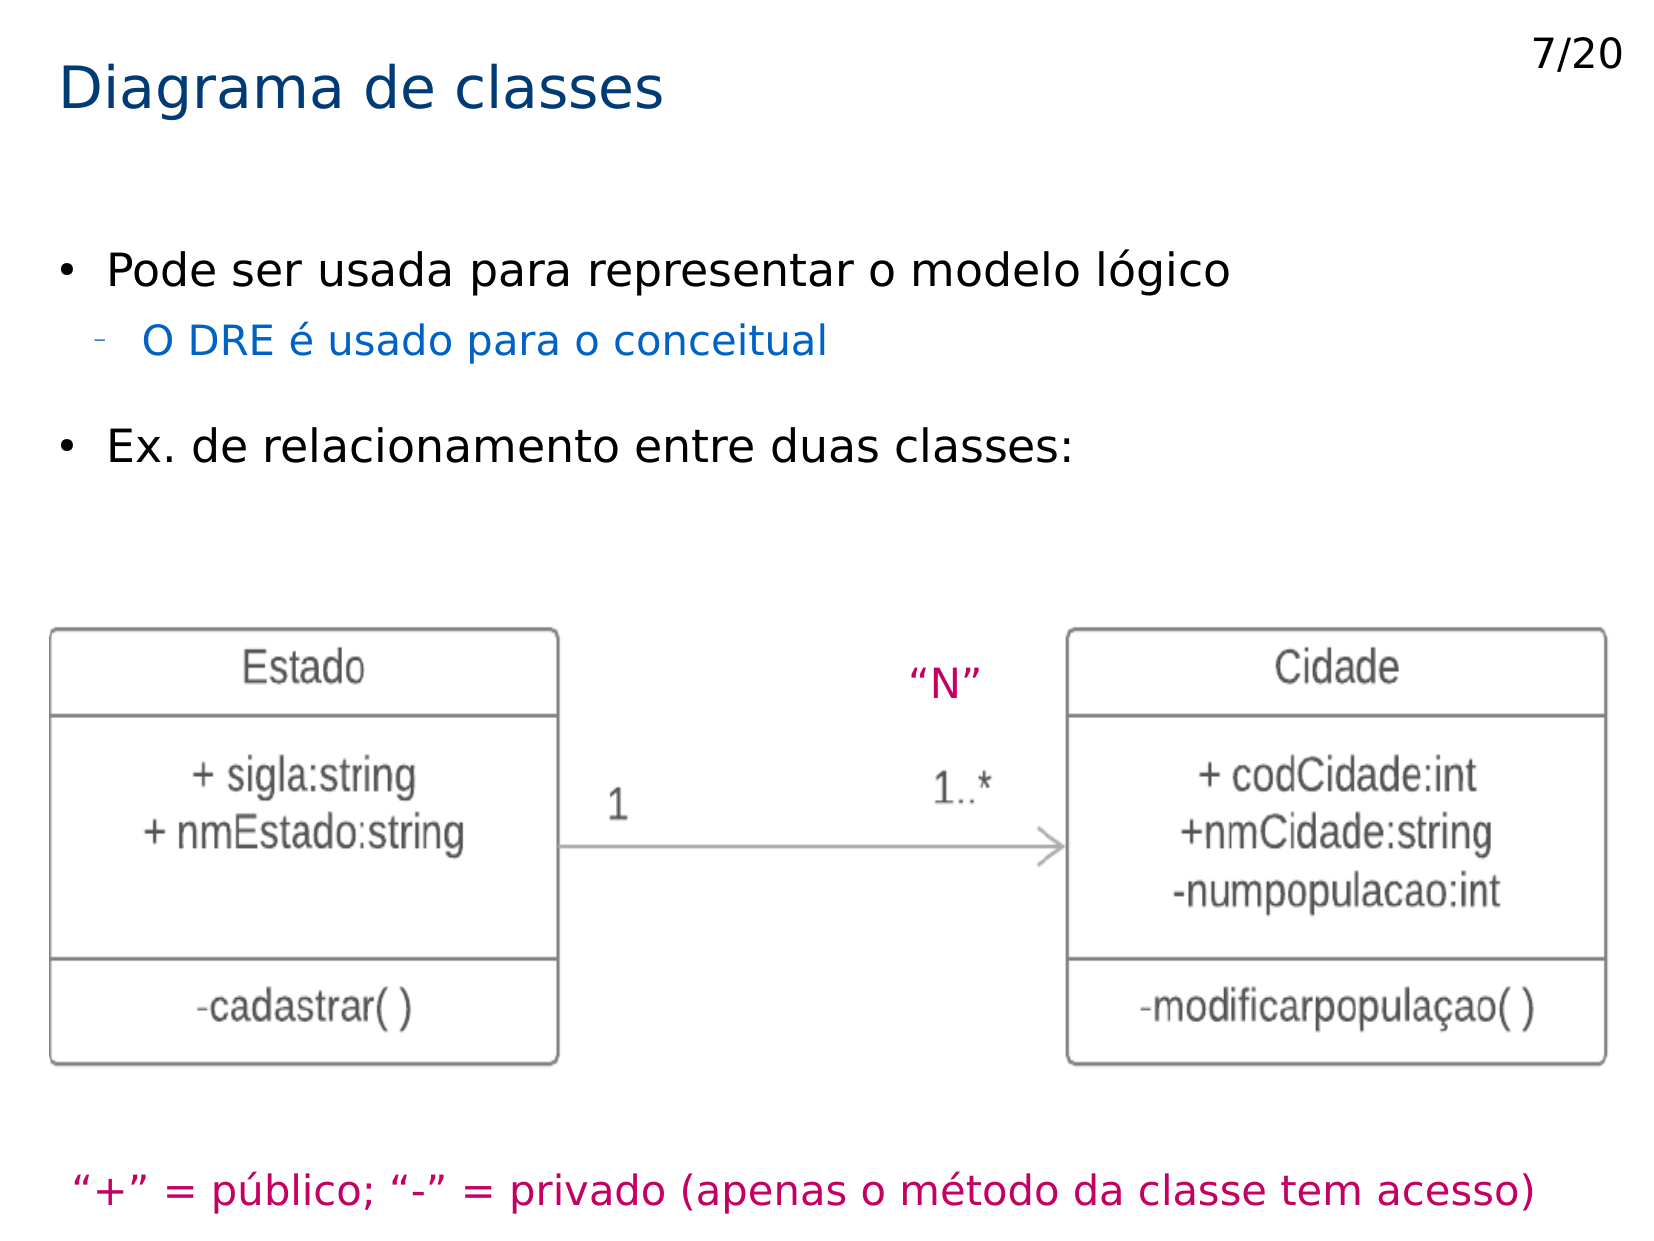

# Diagrama de classes
7
Pode ser usada para representar o modelo lógico
O DRE é usado para o conceitual
Ex. de relacionamento entre duas classes:
“N”
“+” = público; “-” = privado (apenas o método da classe tem acesso)